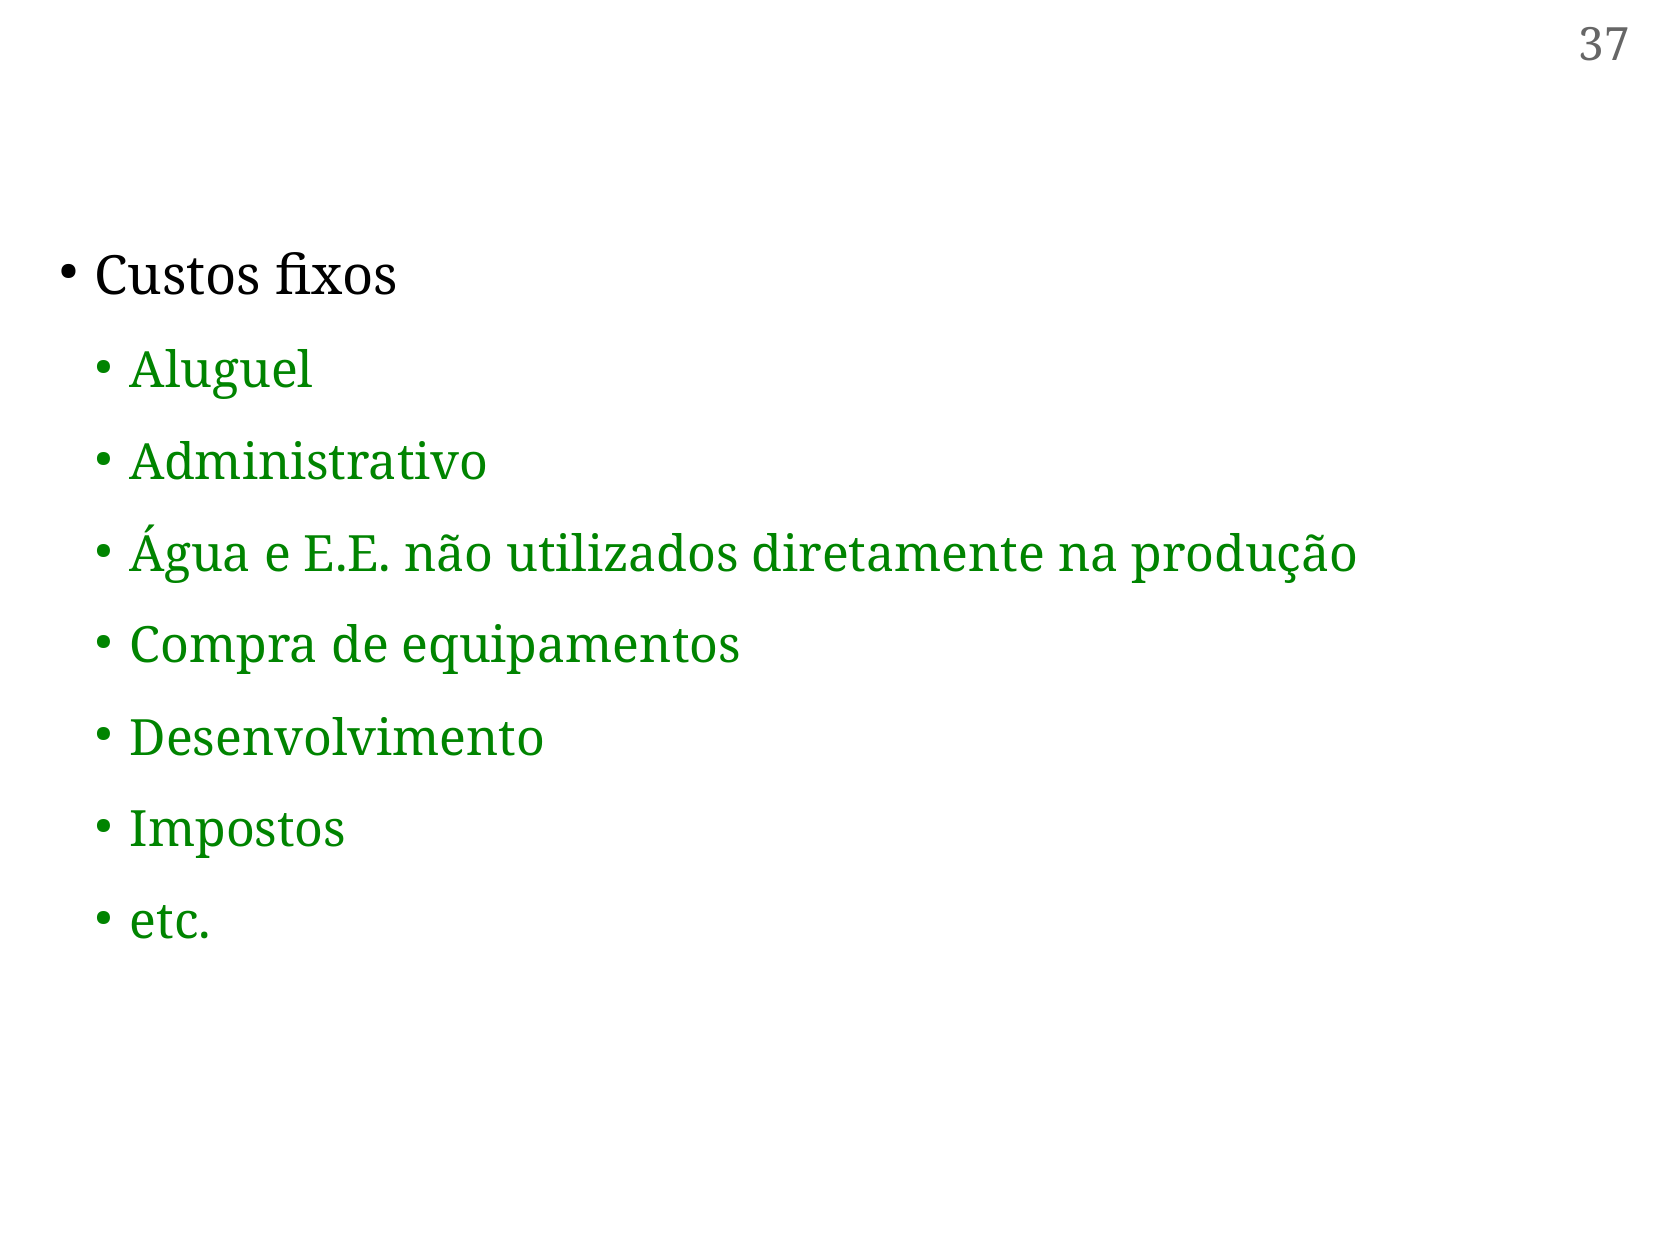

37
#
Custos fixos
Aluguel
Administrativo
Água e E.E. não utilizados diretamente na produção
Compra de equipamentos
Desenvolvimento
Impostos
etc.